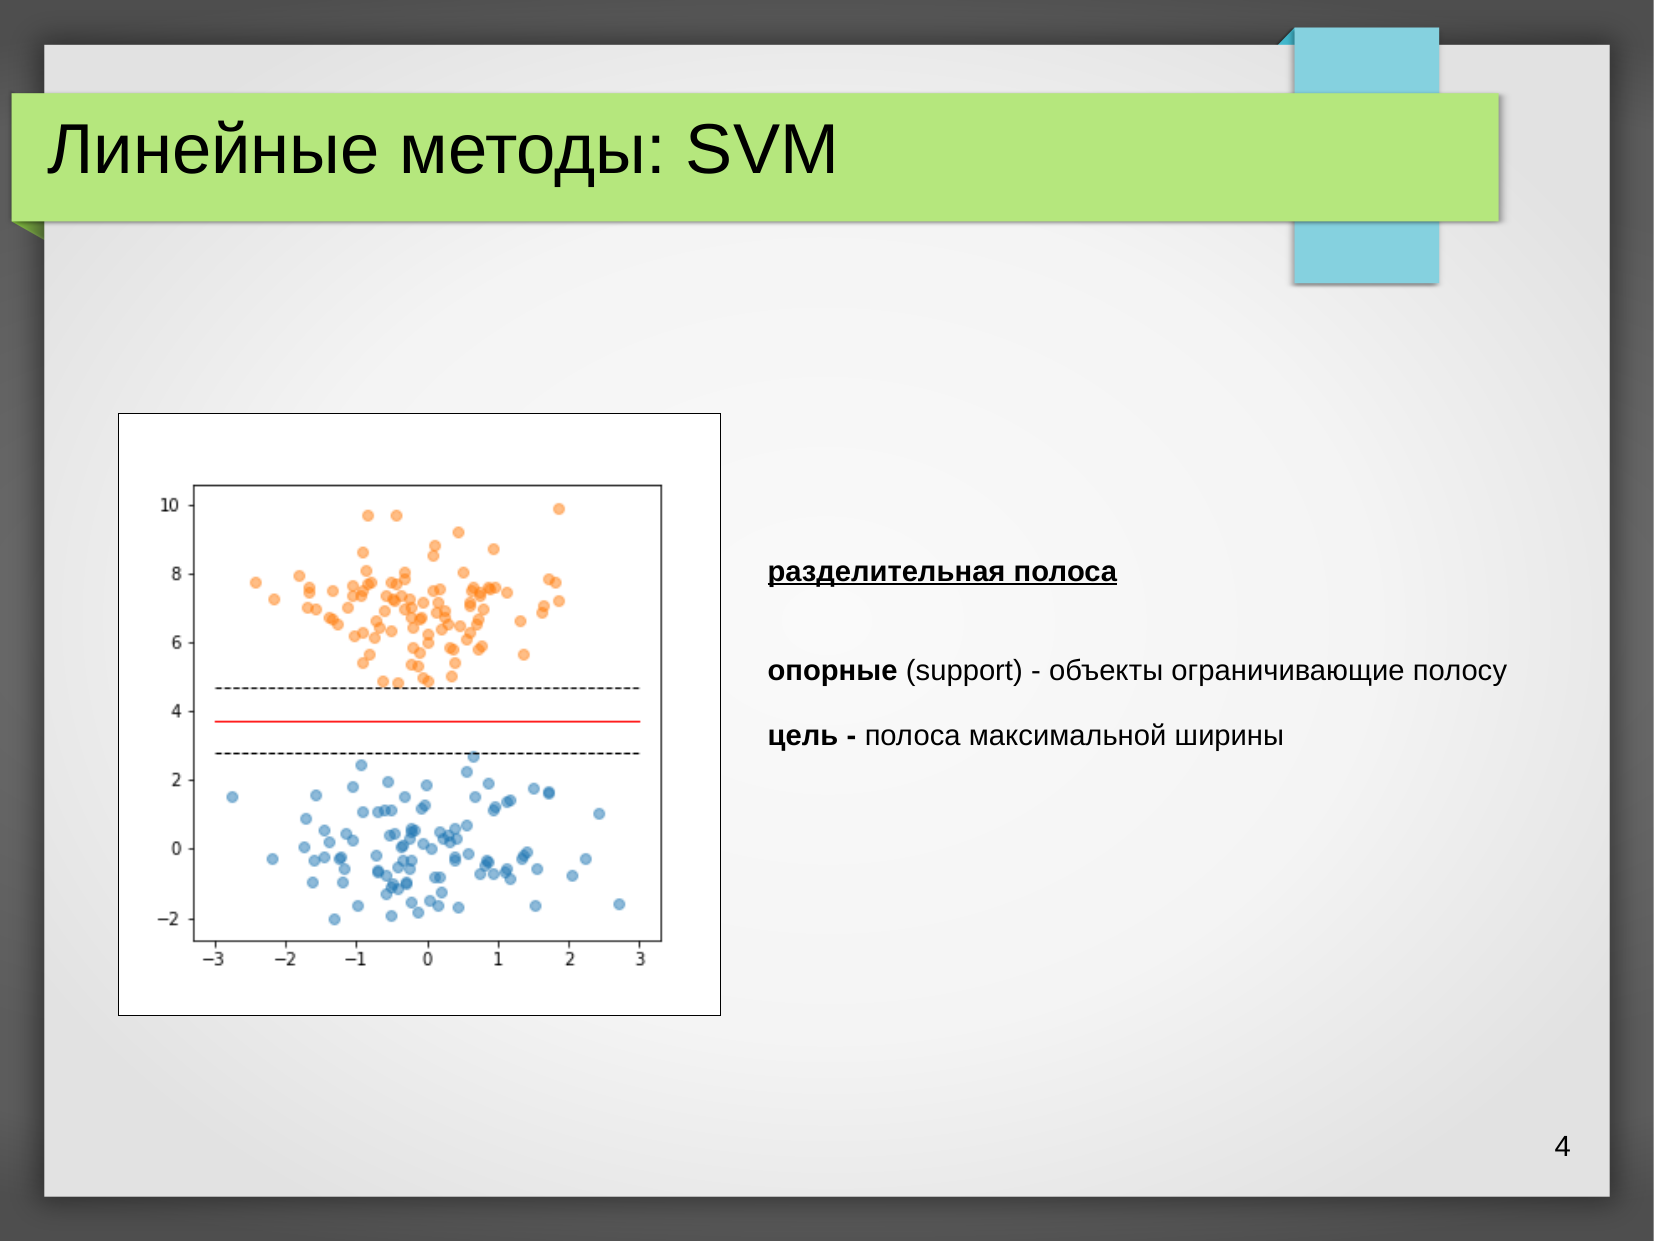

# Линейные методы: SVM
разделительная полоса
опорные (support) - объекты ограничивающие полосу
цель - полоса максимальной ширины
4